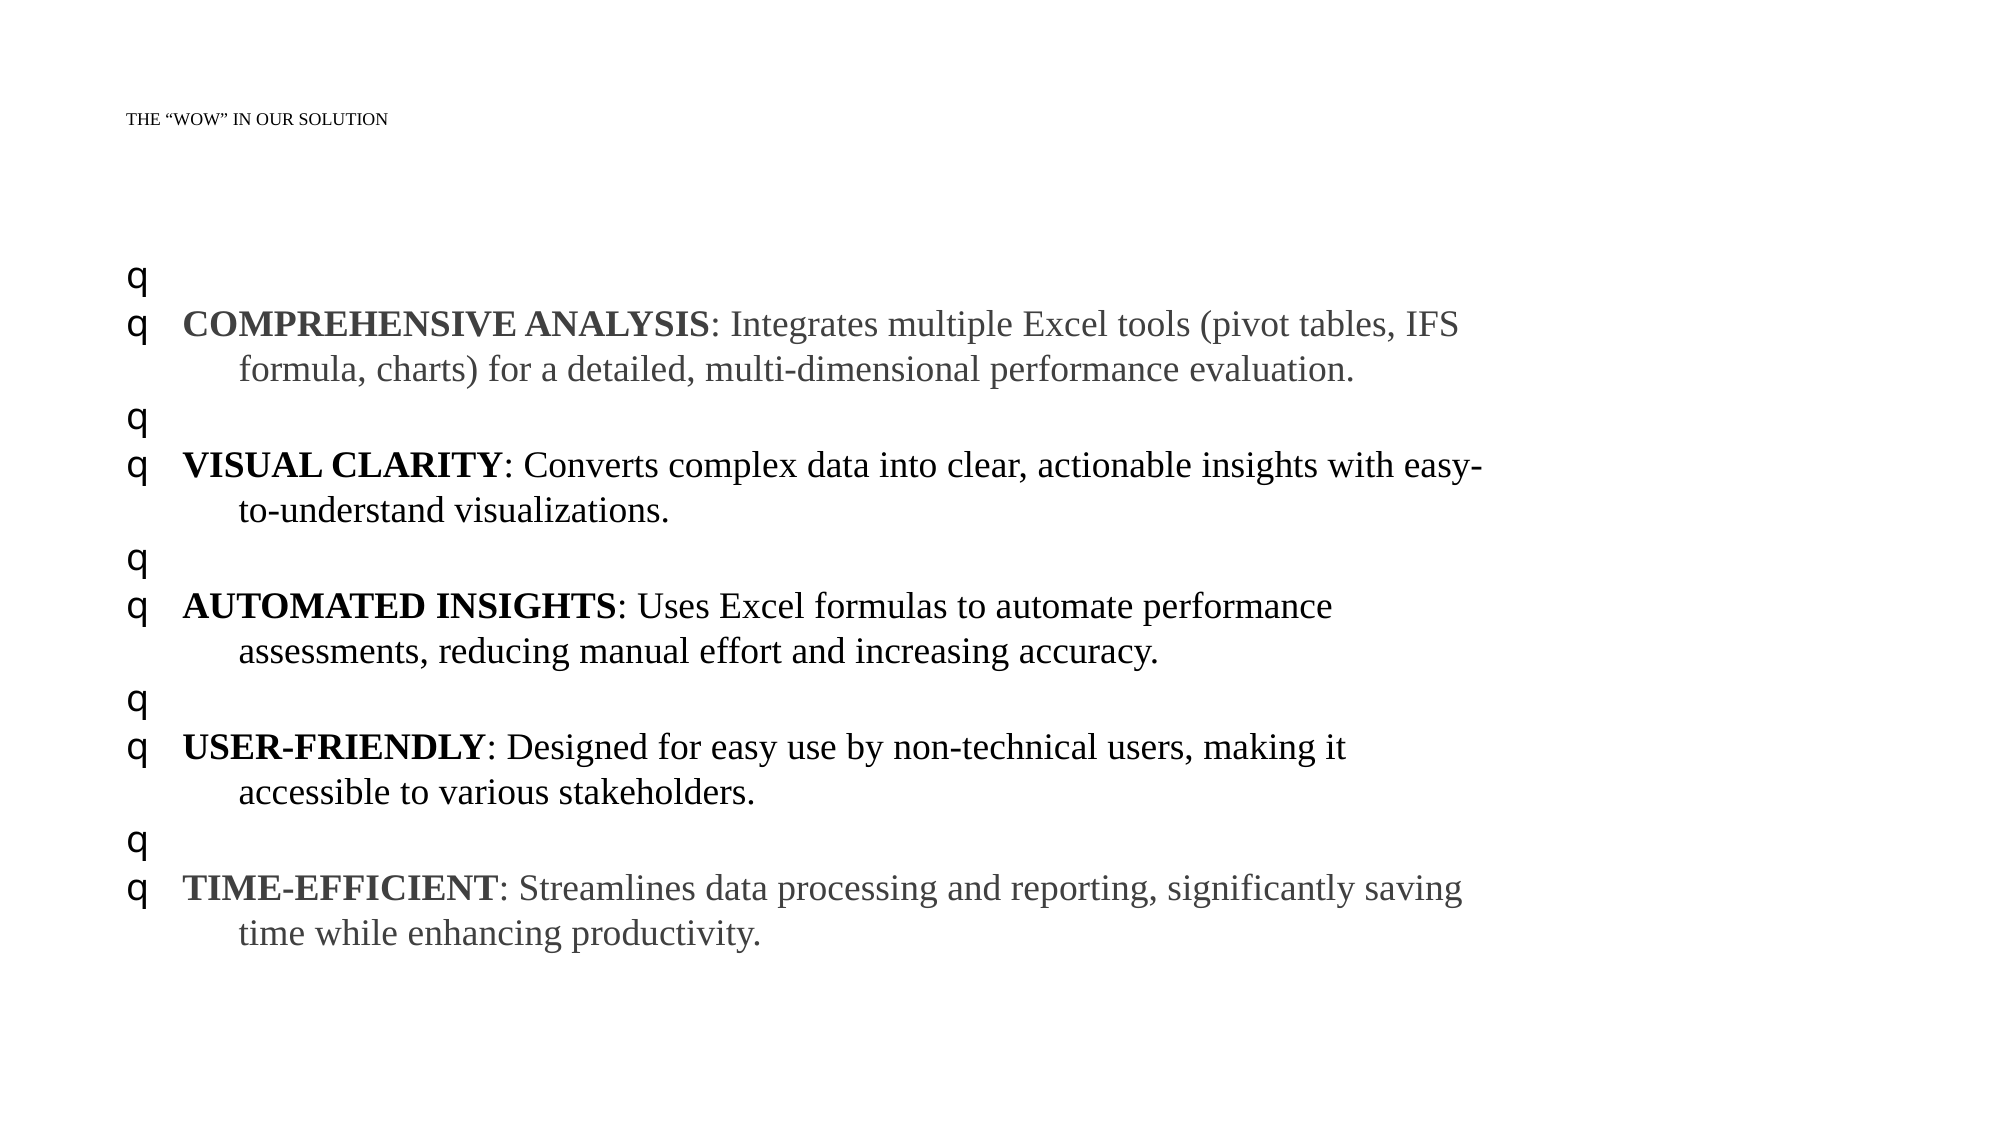

# THE “WOW” IN OUR SOLUTION
COMPREHENSIVE ANALYSIS: Integrates multiple Excel tools (pivot tables, IFS formula, charts) for a detailed, multi-dimensional performance evaluation.
VISUAL CLARITY: Converts complex data into clear, actionable insights with easy-to-understand visualizations.
AUTOMATED INSIGHTS: Uses Excel formulas to automate performance assessments, reducing manual effort and increasing accuracy.
USER-FRIENDLY: Designed for easy use by non-technical users, making it accessible to various stakeholders.
TIME-EFFICIENT: Streamlines data processing and reporting, significantly saving time while enhancing productivity.